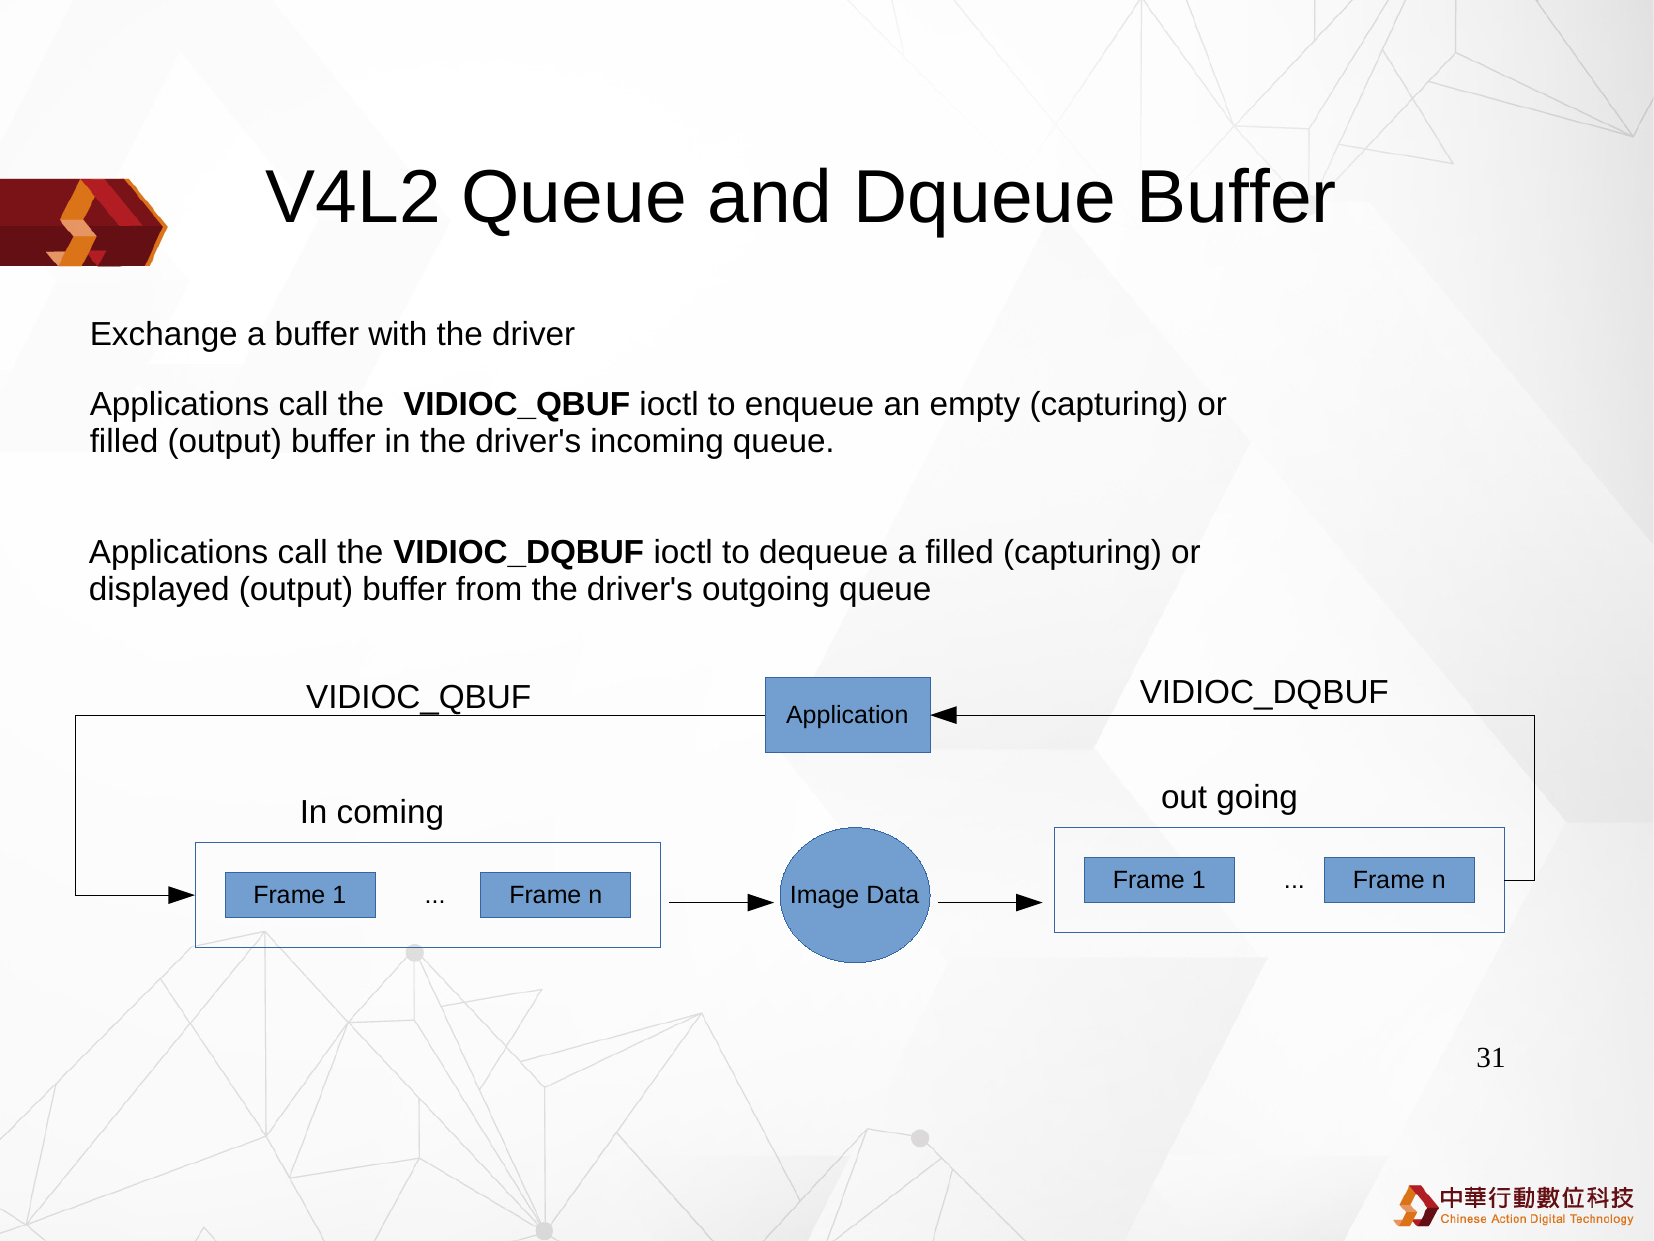

# V4L2 Queue and Dqueue Buffer
Exchange a buffer with the driver
Applications call the  VIDIOC_QBUF ioctl to enqueue an empty (capturing) or
filled (output) buffer in the driver's incoming queue.
Applications call the VIDIOC_DQBUF ioctl to dequeue a filled (capturing) or displayed (output) buffer from the driver's outgoing queue
VIDIOC_DQBUF
VIDIOC_QBUF
Application
out going
In coming
Image Data
Frame 1
...
Frame n
Frame 1
...
Frame n
31